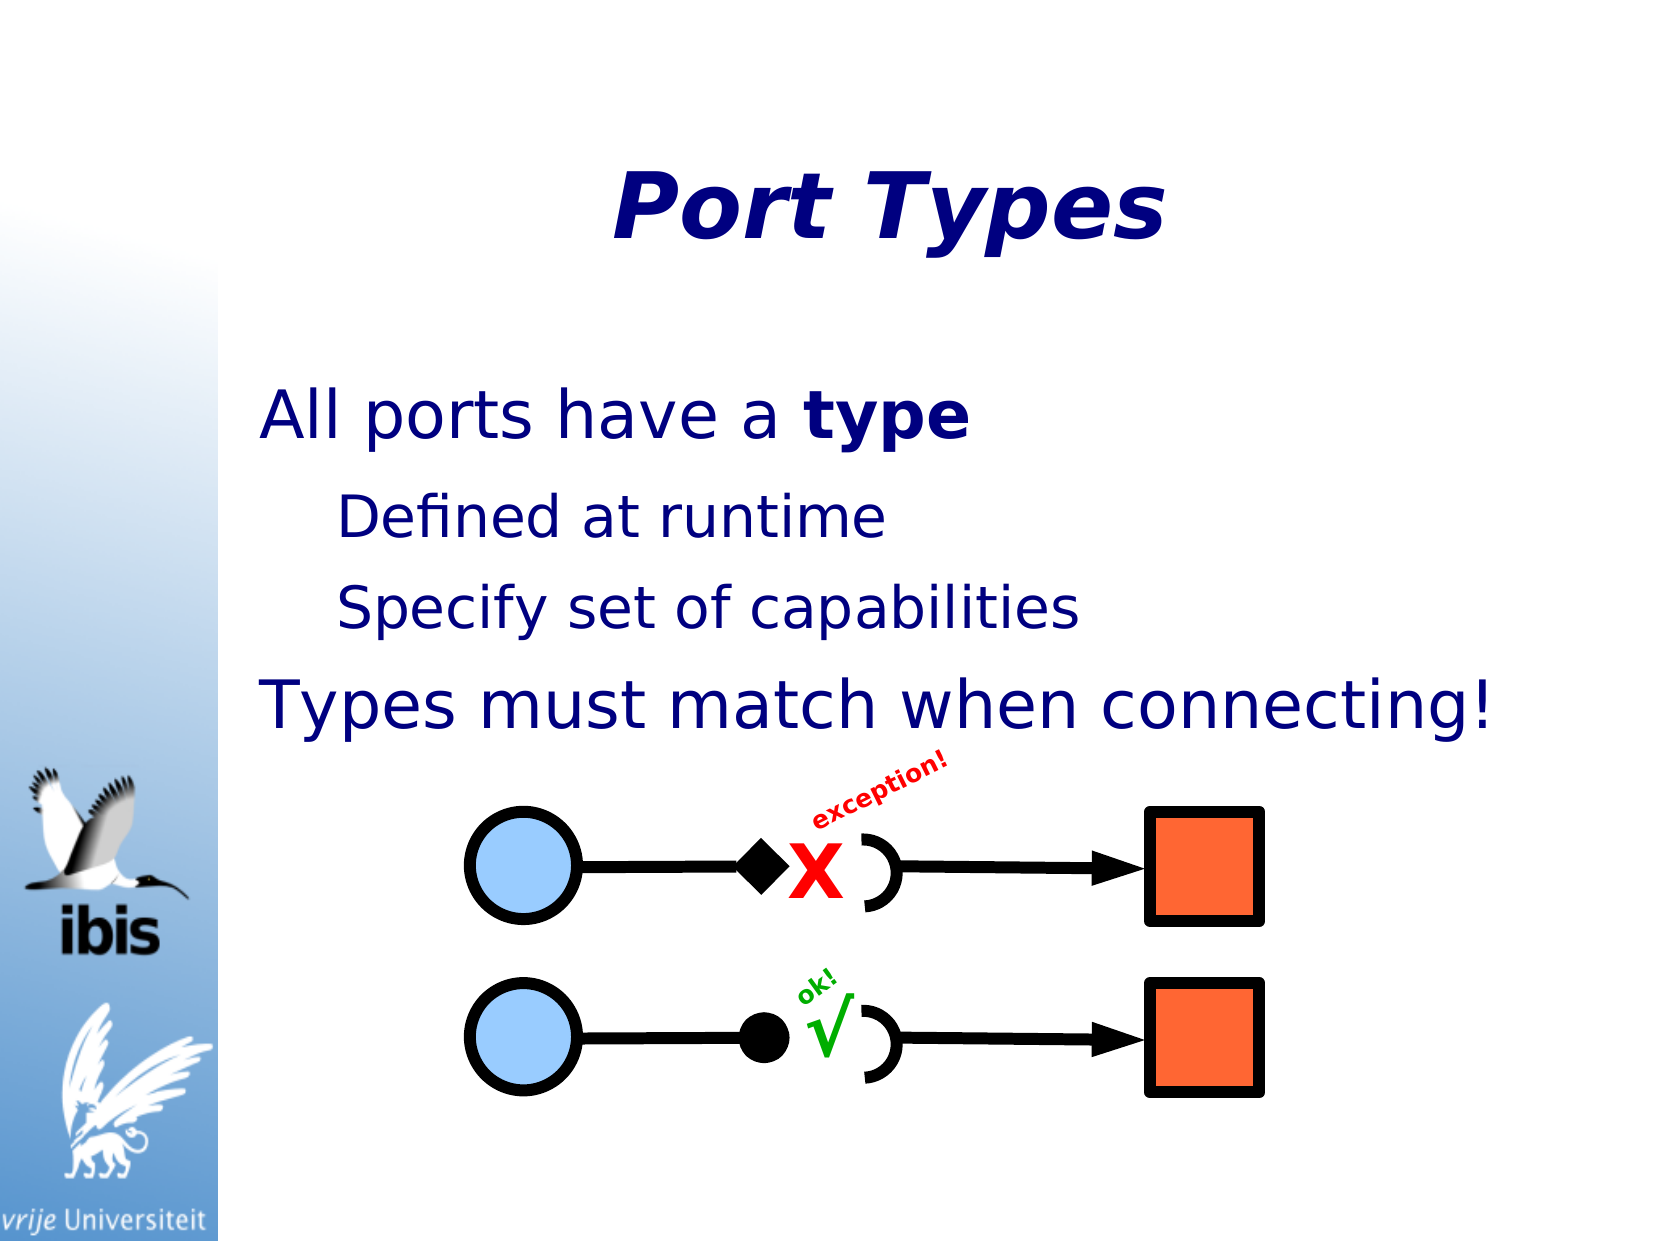

# Port Types
All ports have a type
Defined at runtime
Specify set of capabilities
Types must match when connecting!
exception!
X
ok!
√